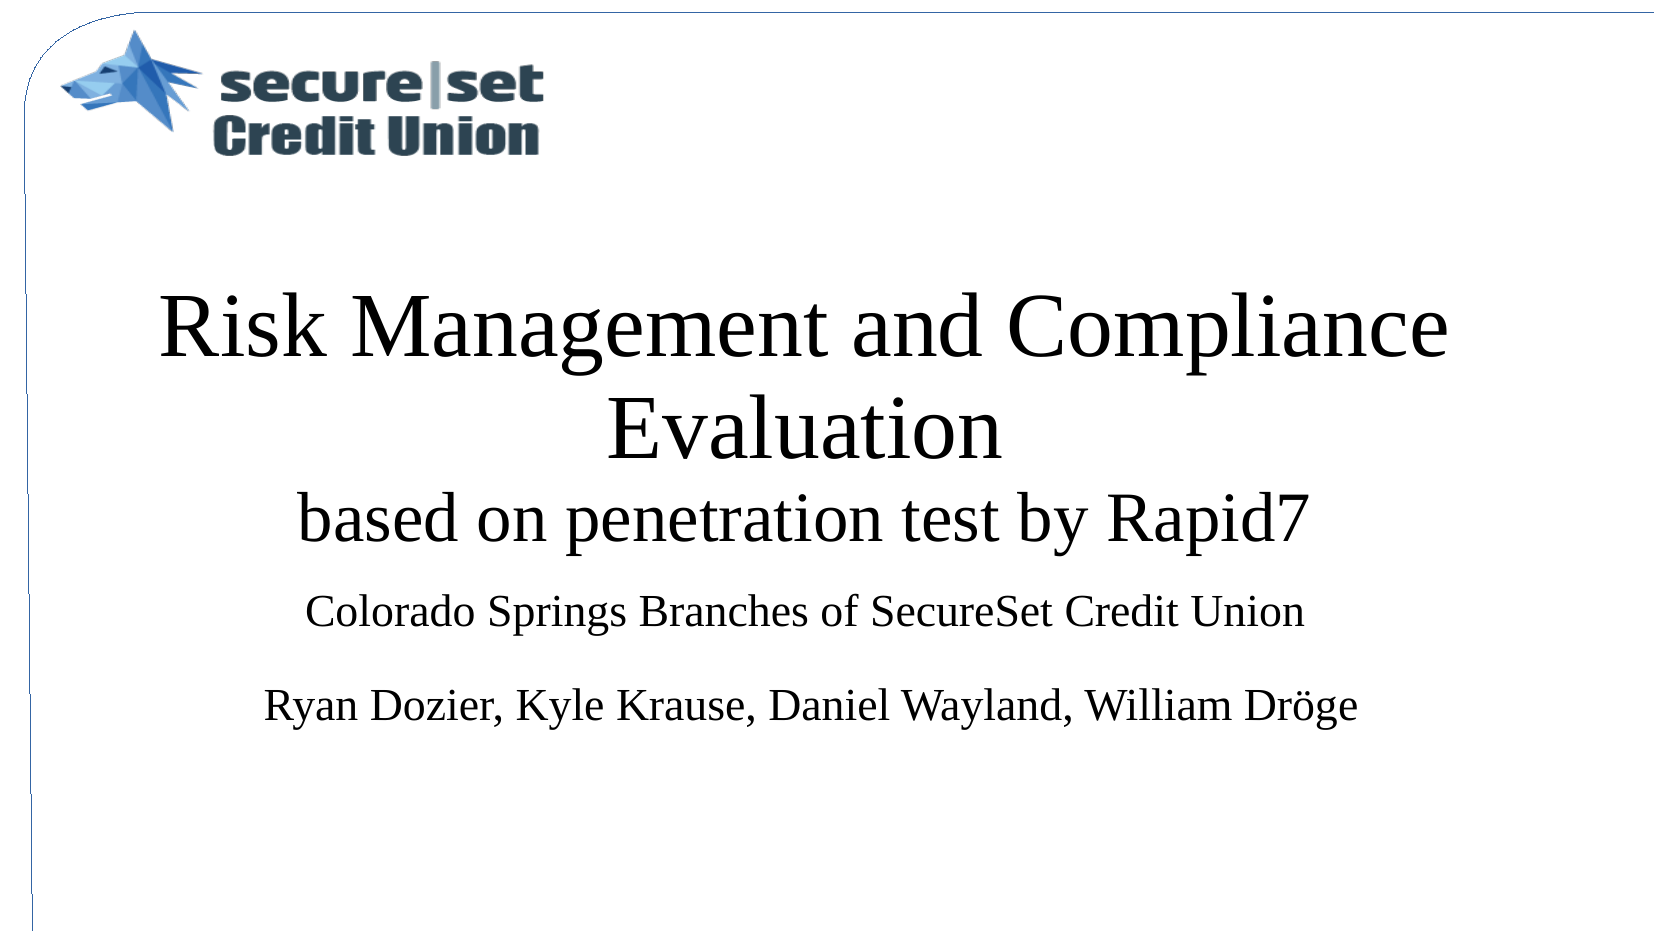

Risk Management and Compliance Evaluation
based on penetration test by Rapid7
Colorado Springs Branches of SecureSet Credit Union
Ryan Dozier, Kyle Krause, Daniel Wayland, William Dröge